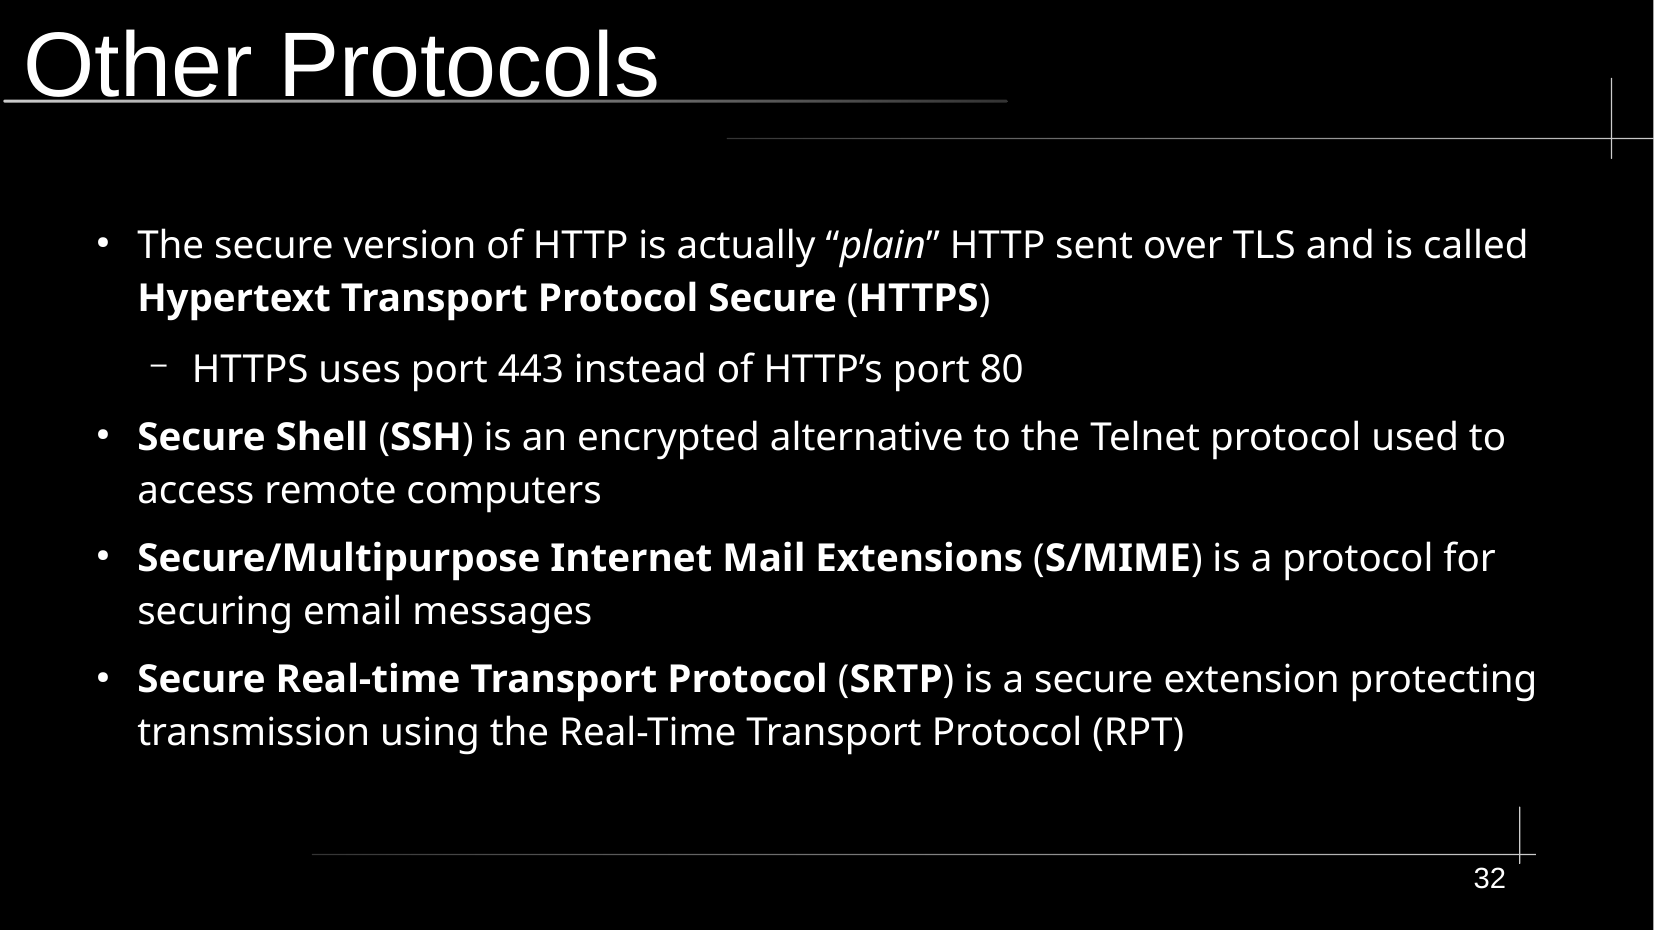

# Other Protocols
The secure version of HTTP is actually “plain” HTTP sent over TLS and is called Hypertext Transport Protocol Secure (HTTPS)
HTTPS uses port 443 instead of HTTP’s port 80
Secure Shell (SSH) is an encrypted alternative to the Telnet protocol used to access remote computers
Secure/Multipurpose Internet Mail Extensions (S/MIME) is a protocol for securing email messages
Secure Real-time Transport Protocol (SRTP) is a secure extension protecting transmission using the Real-Time Transport Protocol (RPT)
32